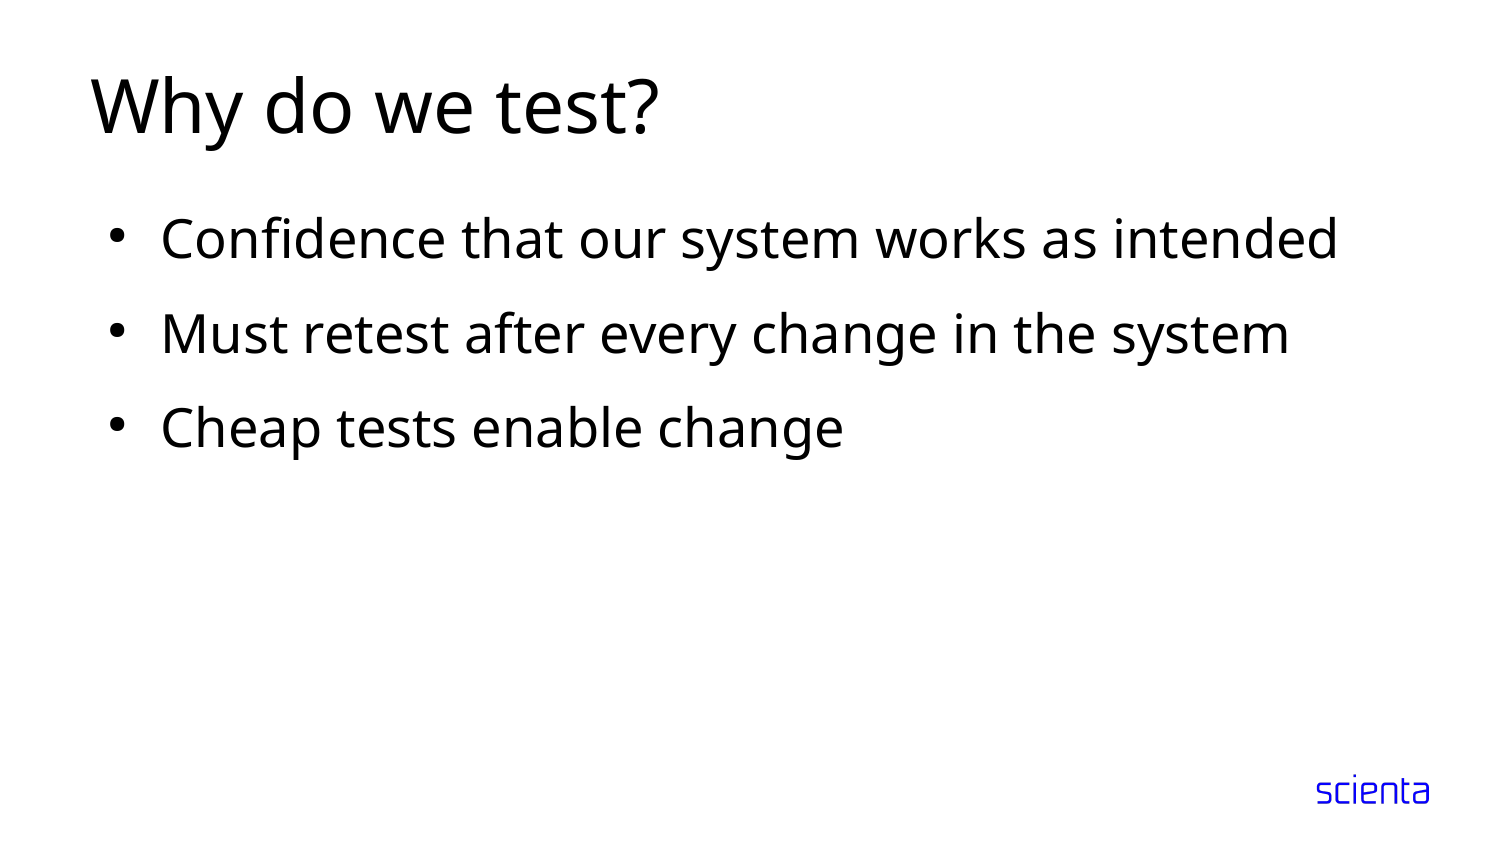

# Why do we test?
Confidence that our system works as intended
Must retest after every change in the system
Cheap tests enable change